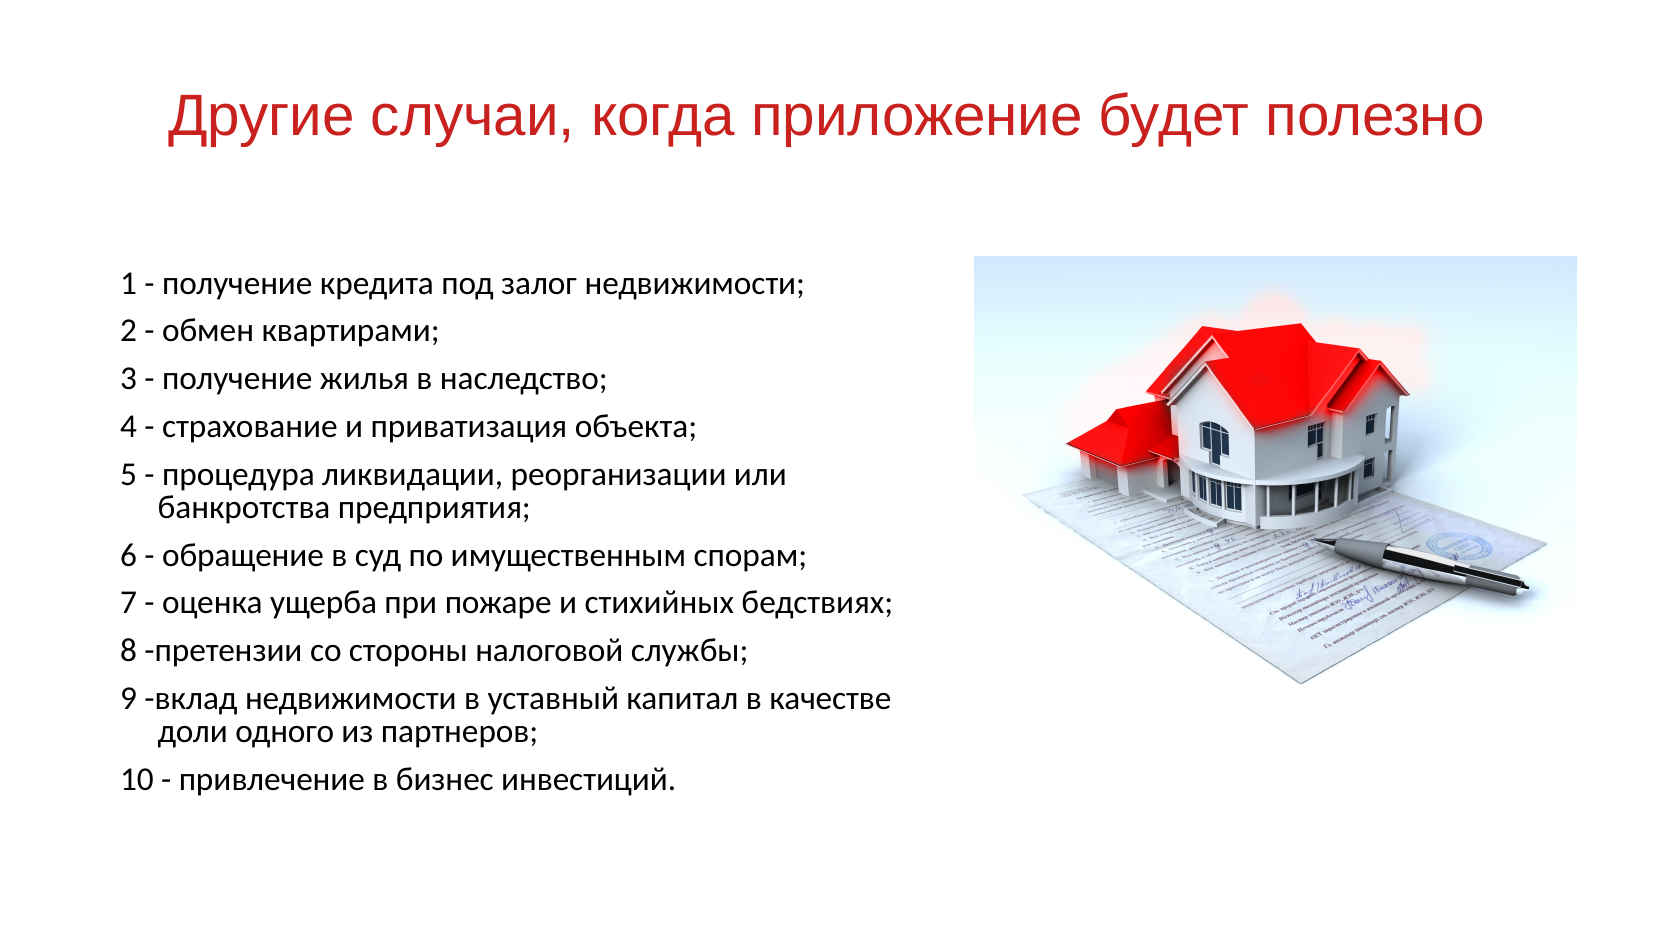

# Другие случаи, когда приложение будет полезно
1 - получение кредита под залог недвижимости;
2 - обмен квартирами;
3 - получение жилья в наследство;
4 - страхование и приватизация объекта;
5 - процедура ликвидации, реорганизации или банкротства предприятия;
6 - обращение в суд по имущественным спорам;
7 - оценка ущерба при пожаре и стихийных бедствиях;
8 -претензии со стороны налоговой службы;
9 -вклад недвижимости в уставный капитал в качестве доли одного из партнеров;
10 - привлечение в бизнес инвестиций.